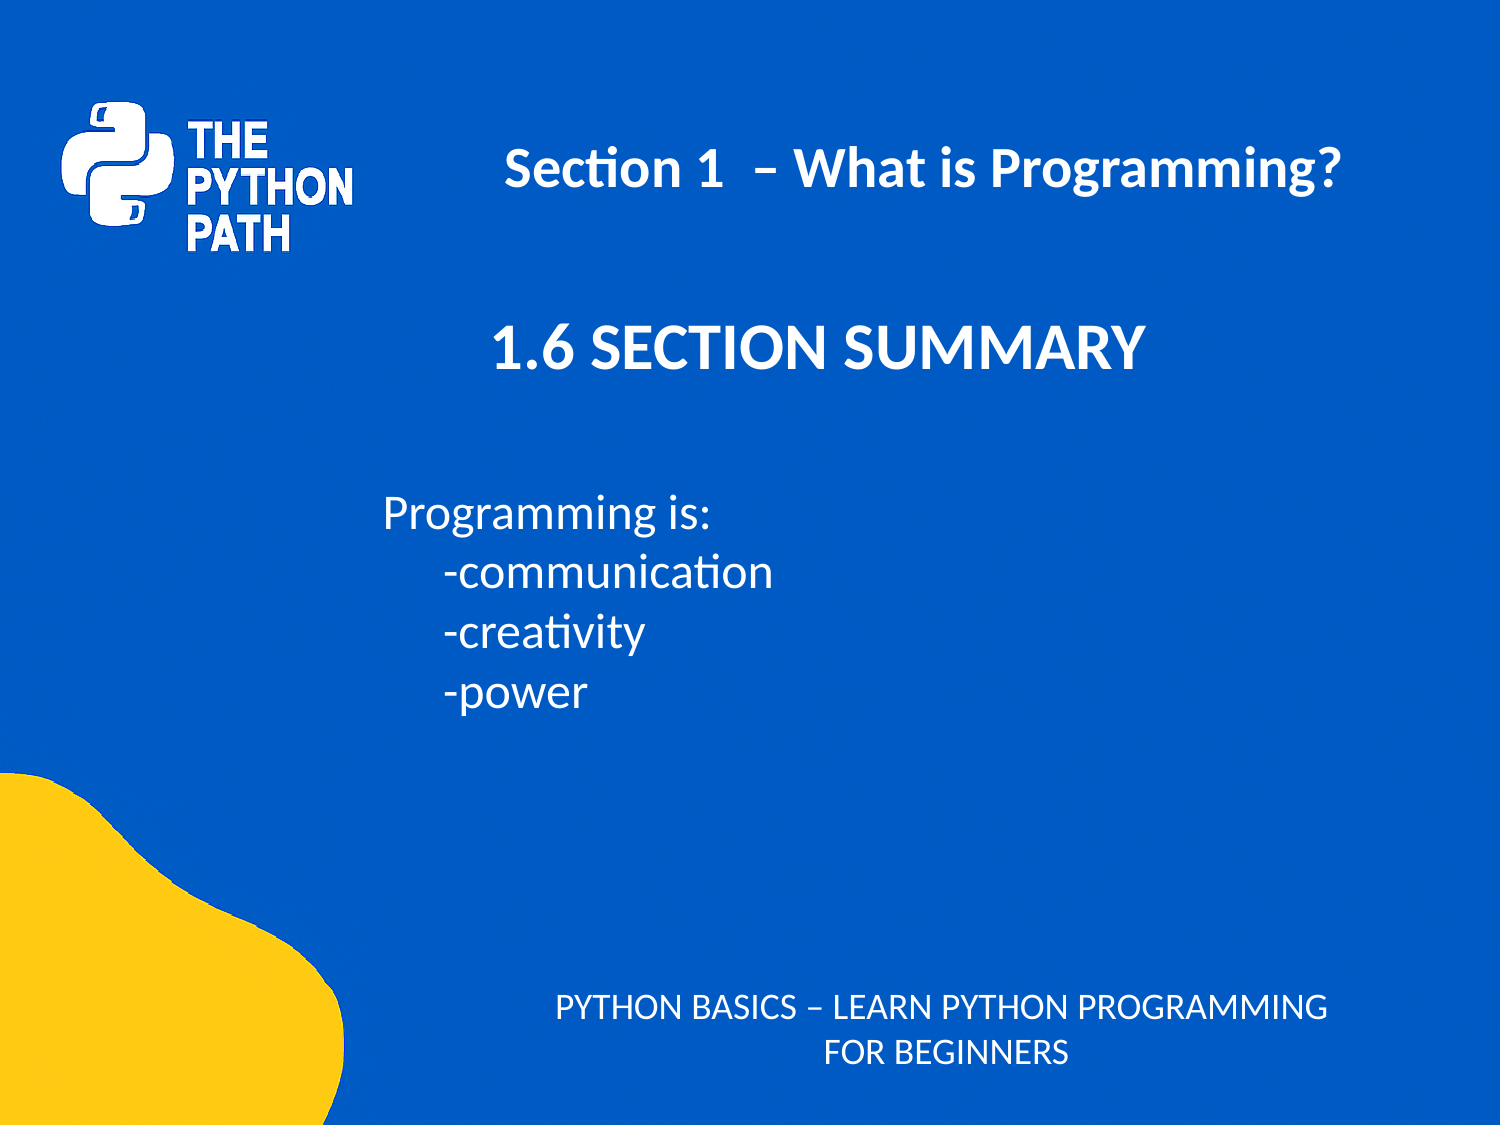

Section 1 – What is Programming?
1.6 SECTION SUMMARY
Programming is:
-communication
-creativity
-power
PYTHON BASICS – LEARN PYTHON PROGRAMMING
 FOR BEGINNERS